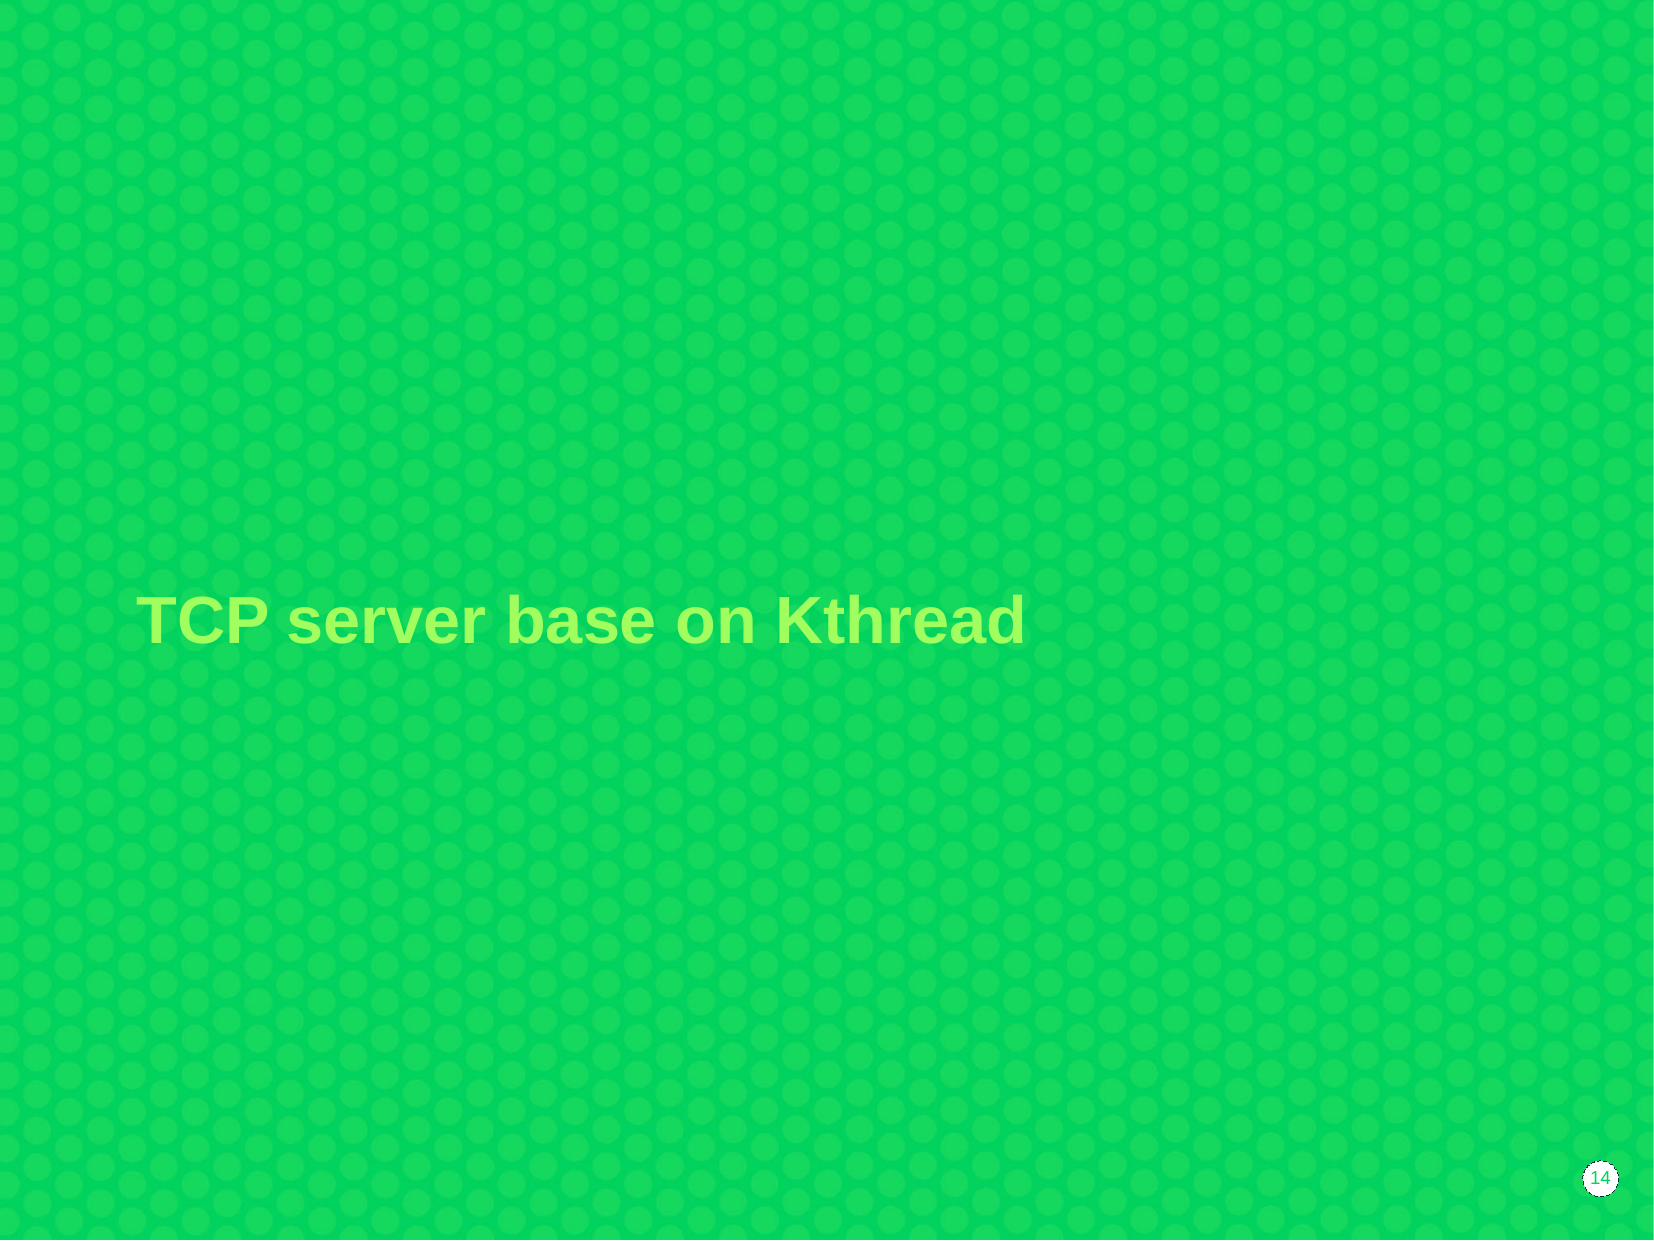

# TCP server base on Kthread
14